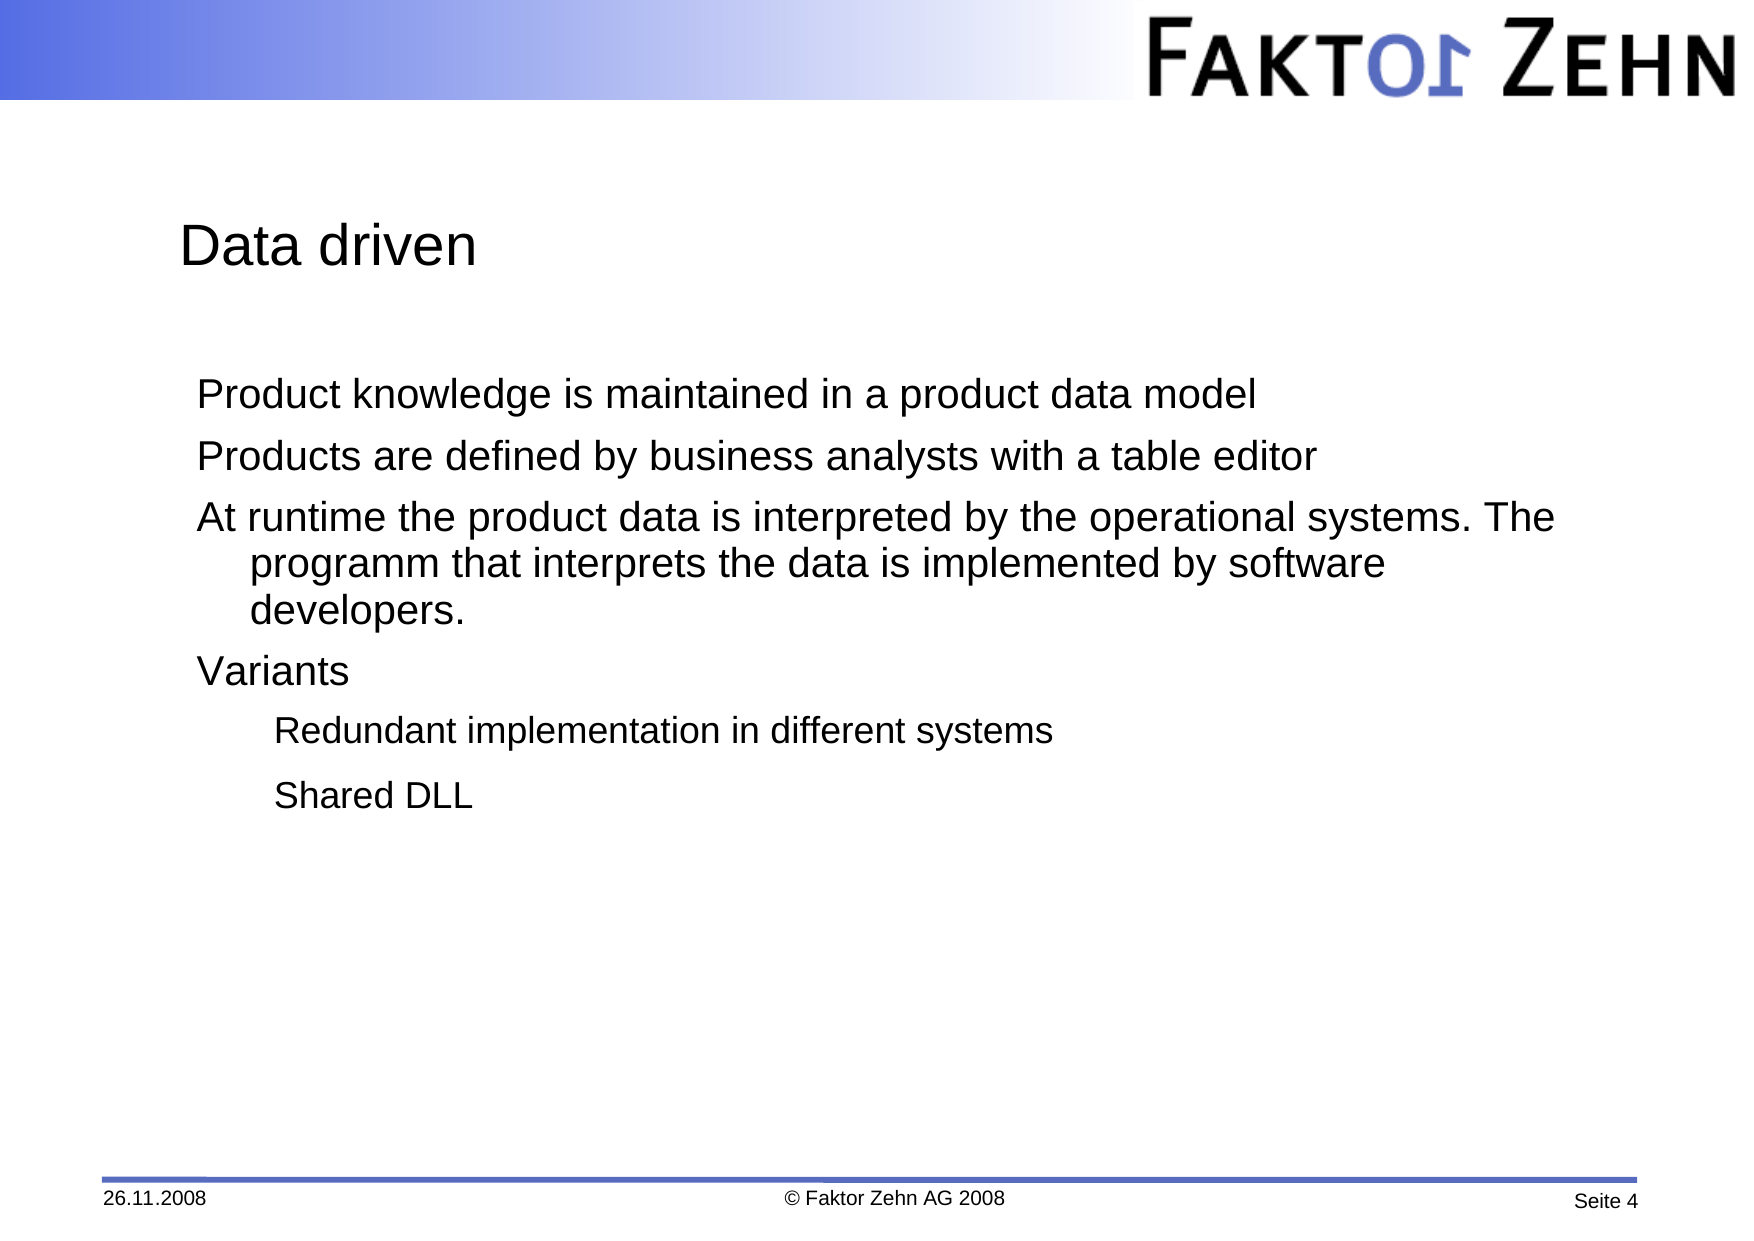

# Data driven
Product knowledge is maintained in a product data model
Products are defined by business analysts with a table editor
At runtime the product data is interpreted by the operational systems. The programm that interprets the data is implemented by software developers.
Variants
Redundant implementation in different systems
Shared DLL